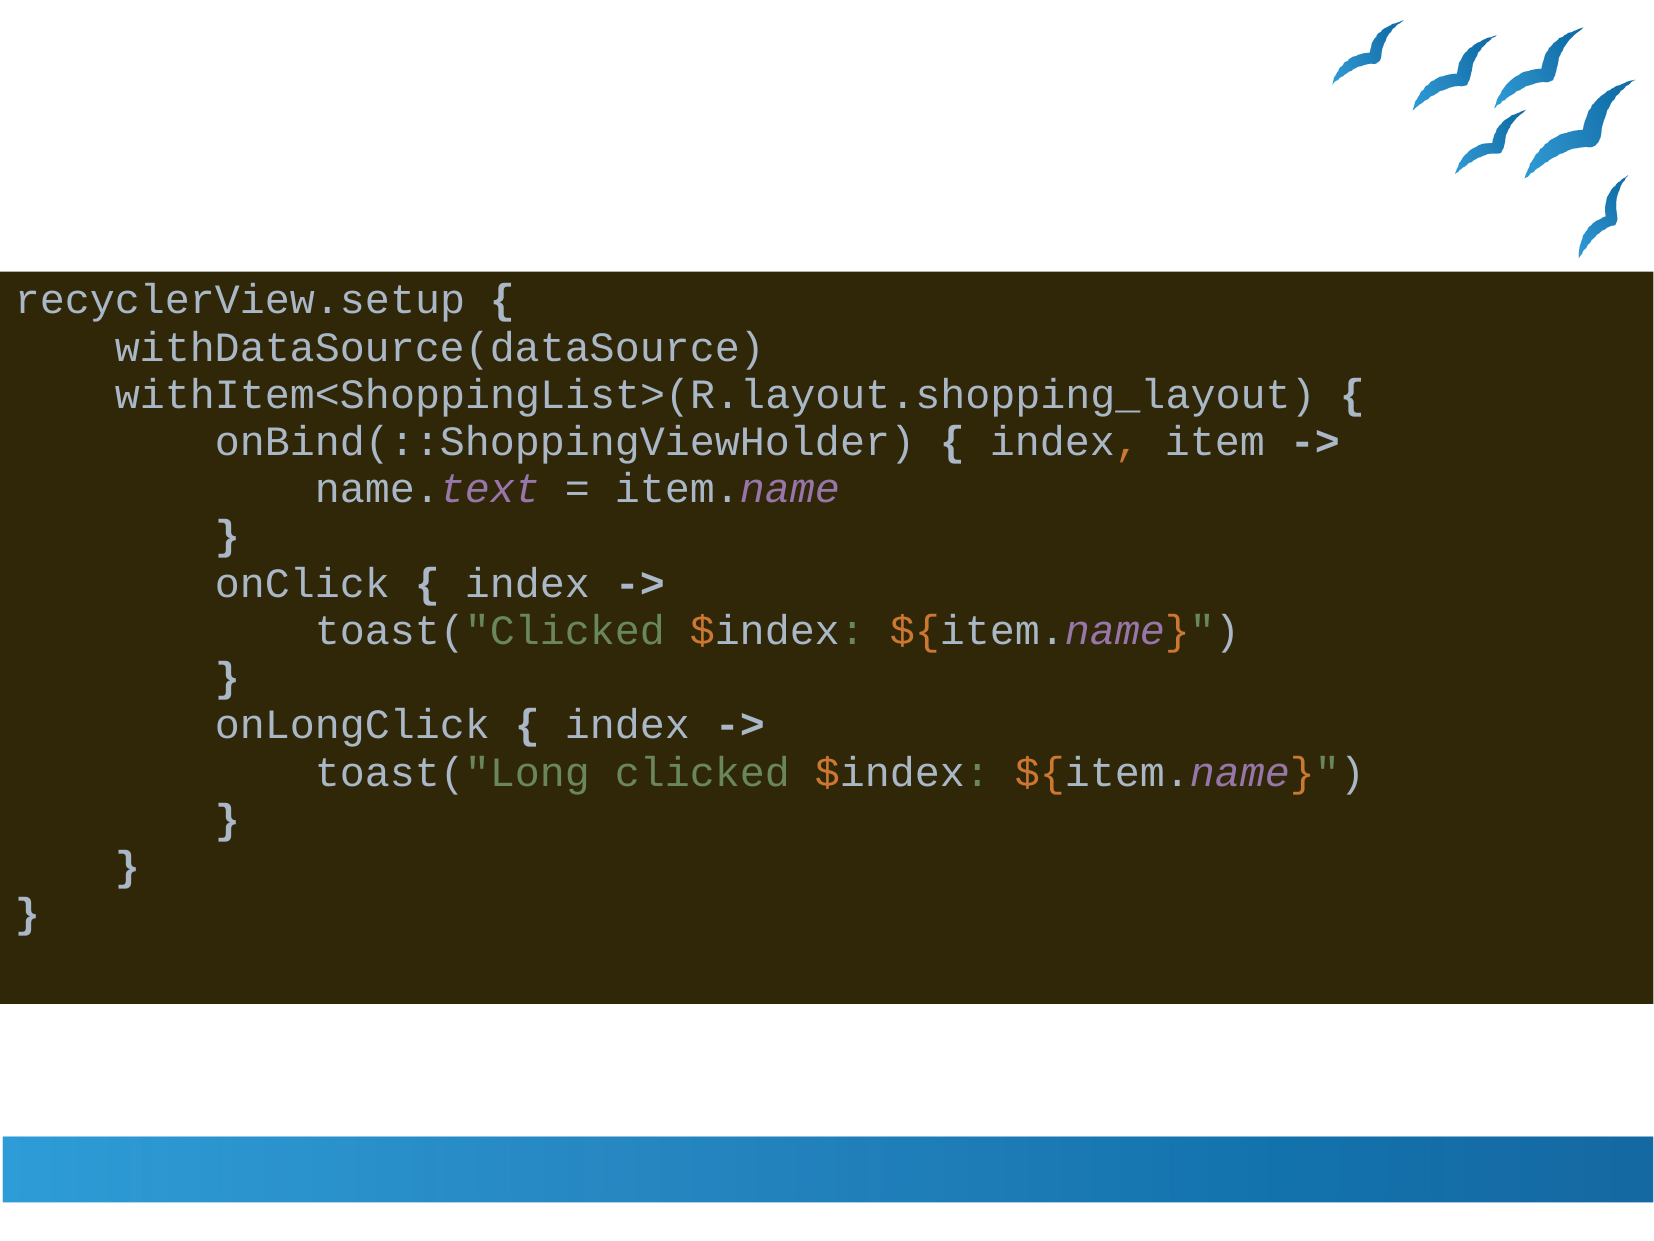

recyclerView.setup {
 withDataSource(dataSource)
 withItem<ShoppingList>(R.layout.shopping_layout) {
 onBind(::ShoppingViewHolder) { index, item ->
 name.text = item.name
 }
 onClick { index ->
 toast("Clicked $index: ${item.name}")
 }
 onLongClick { index ->
 toast("Long clicked $index: ${item.name}")
 }
 }
}